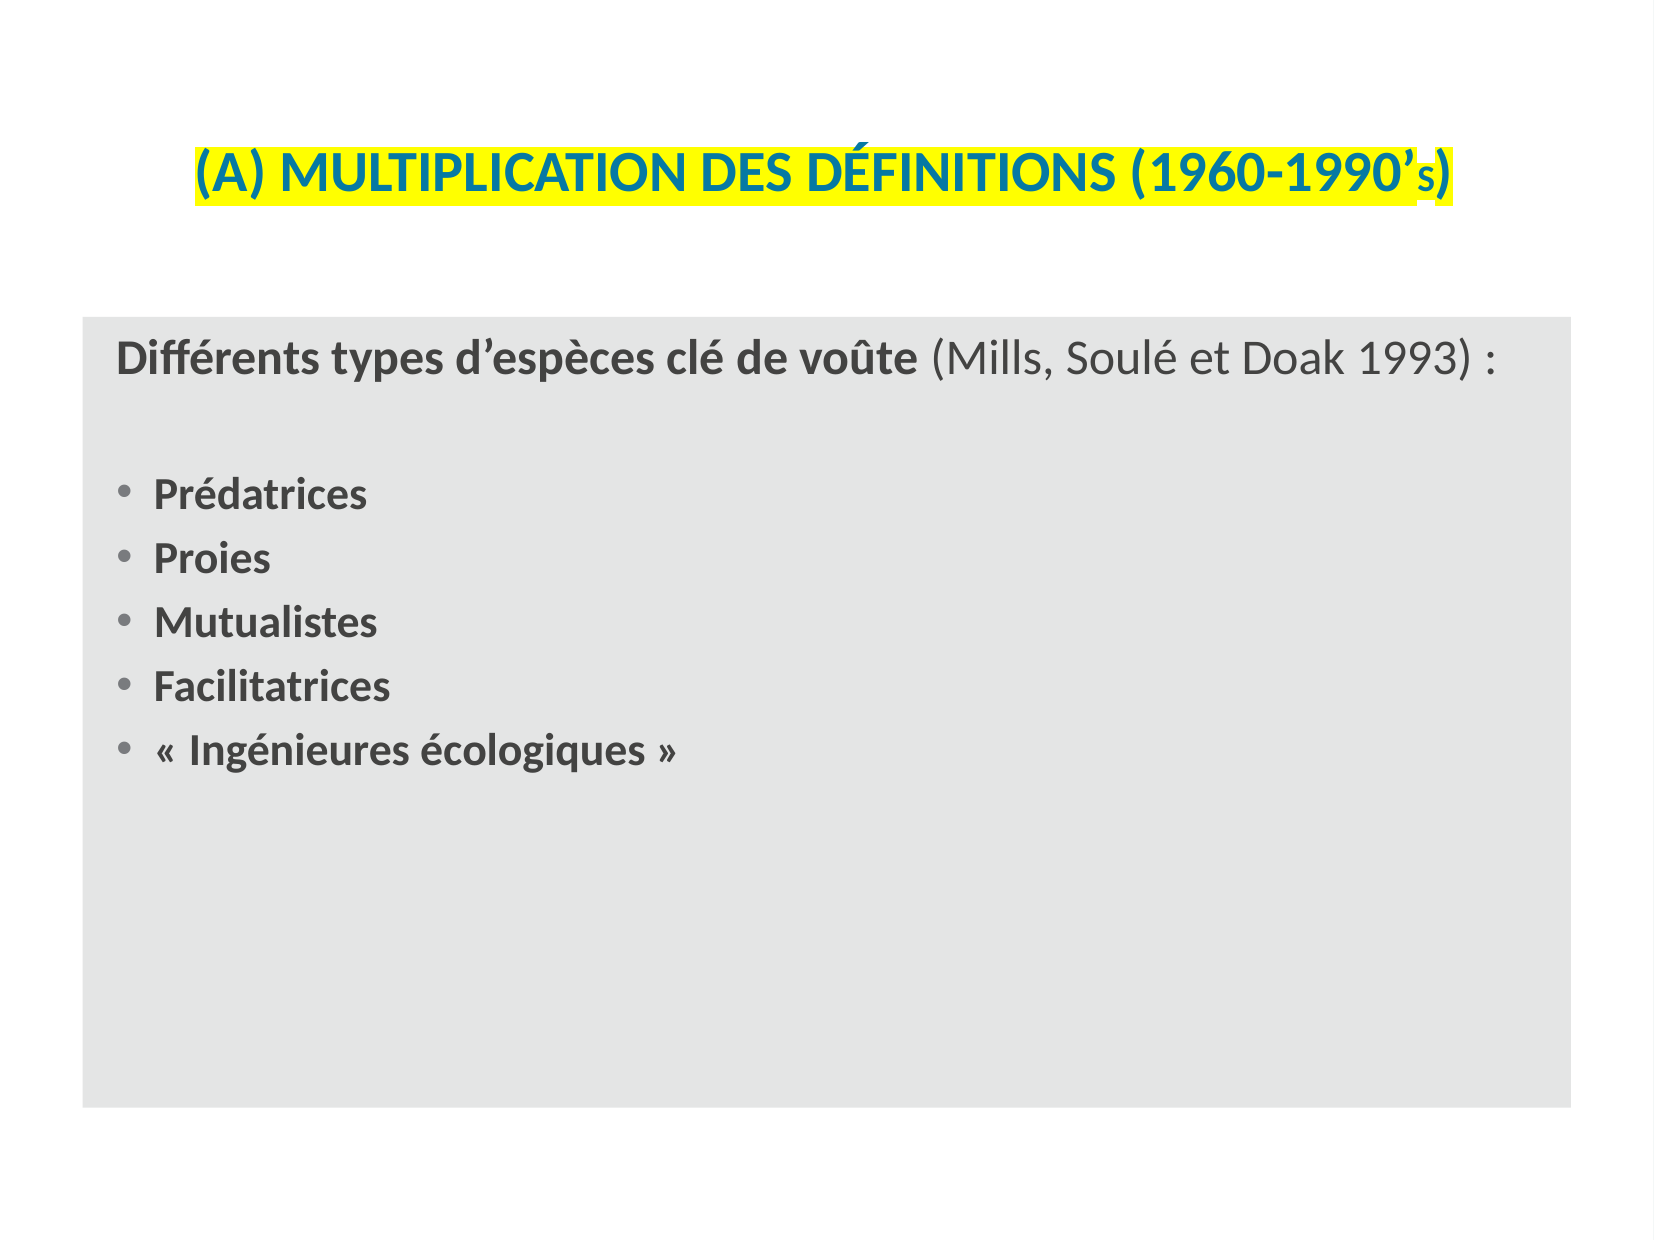

# (A) Multiplication des définitions (1960-1990’s)
Différents types d’espèces clé de voûte (Mills, Soulé et Doak 1993) :
Prédatrices
Proies
Mutualistes
Facilitatrices
« Ingénieures écologiques »